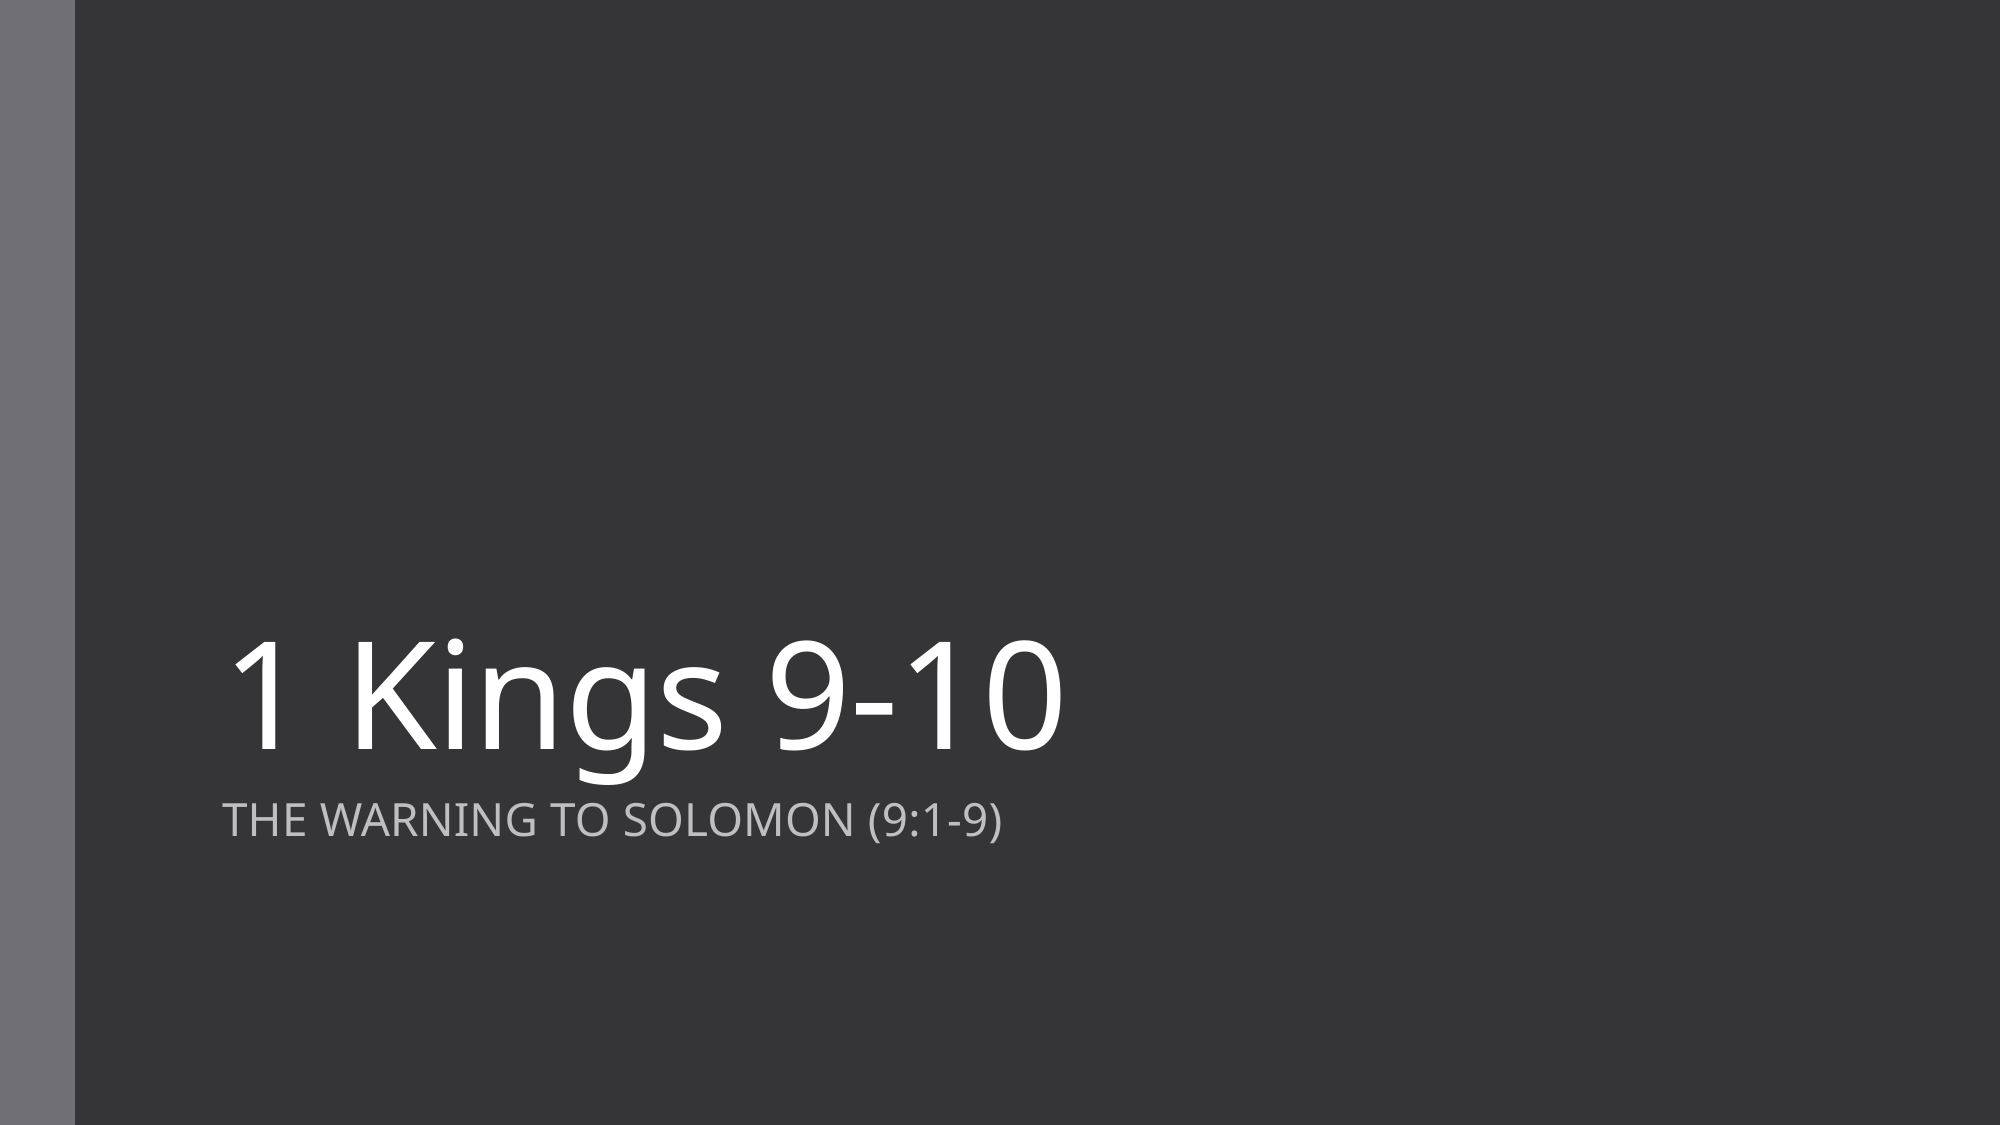

# 1 Kings 9-10
THE WARNING TO SOLOMON (9:1-9)